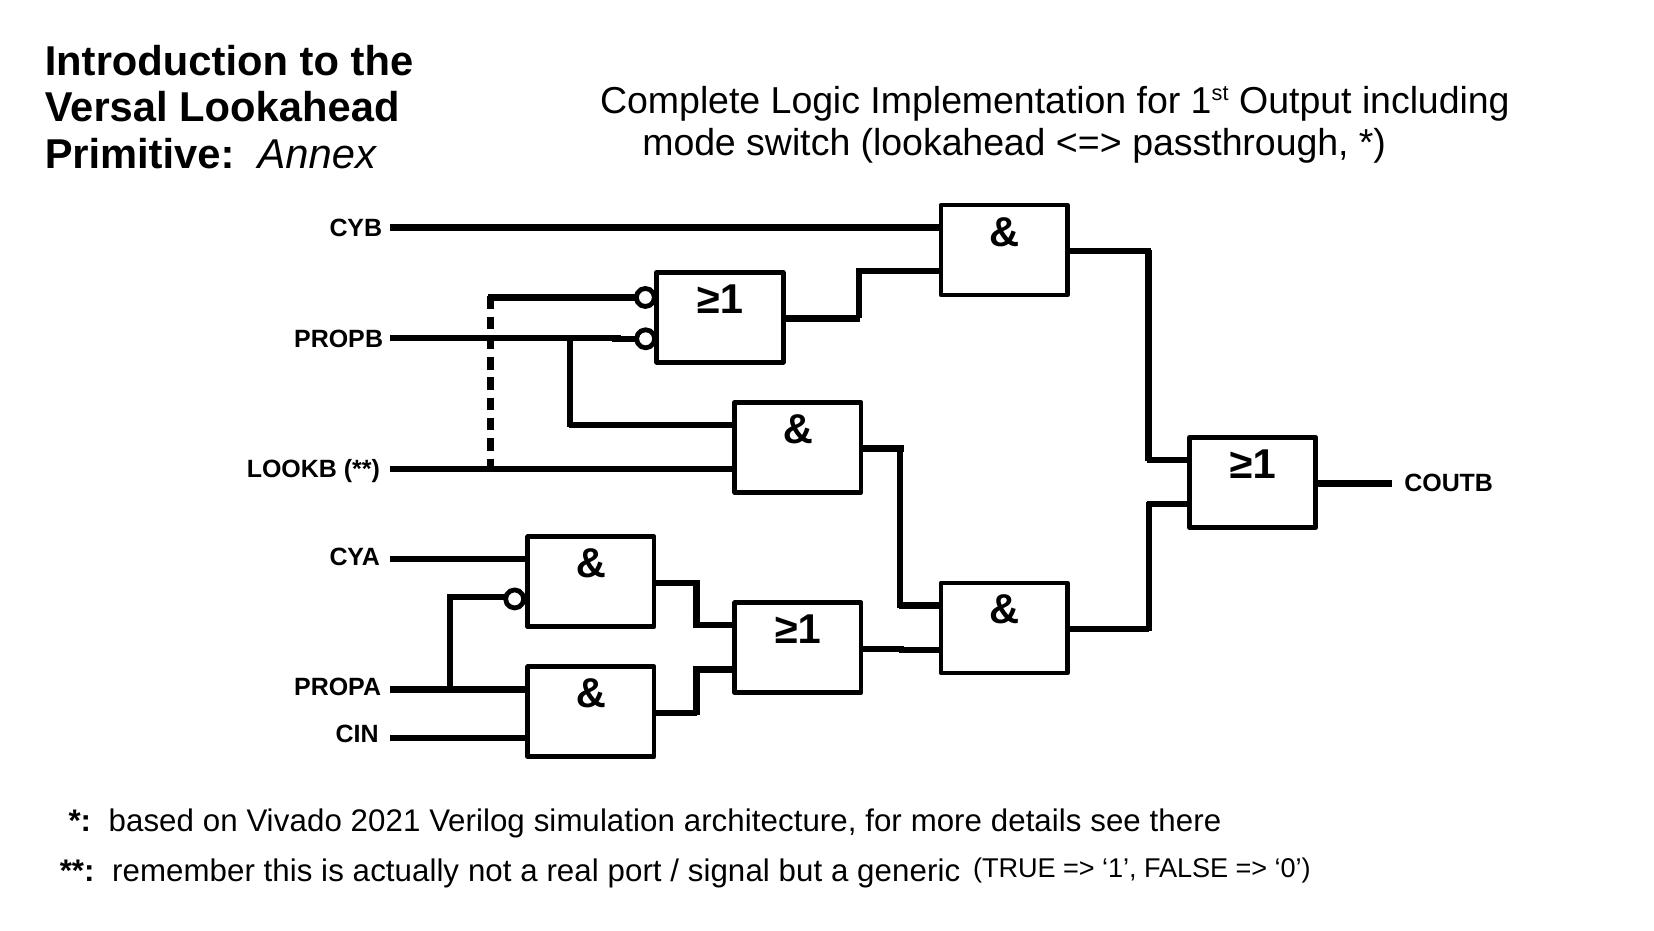

Introduction to the
Versal Lookahead Primitive: Annex
Complete Logic Implementation for 1st Output including
 mode switch (lookahead <=> passthrough, *)
&
CYB
≥1
PROPB
&
≥1
LOOKB (**)
COUTB
CYA
&
&
≥1
PROPA
&
CIN
 *: based on Vivado 2021 Verilog simulation architecture, for more details see there
**: remember this is actually not a real port / signal but a generic
(TRUE => ‘1’, FALSE => ‘0’)